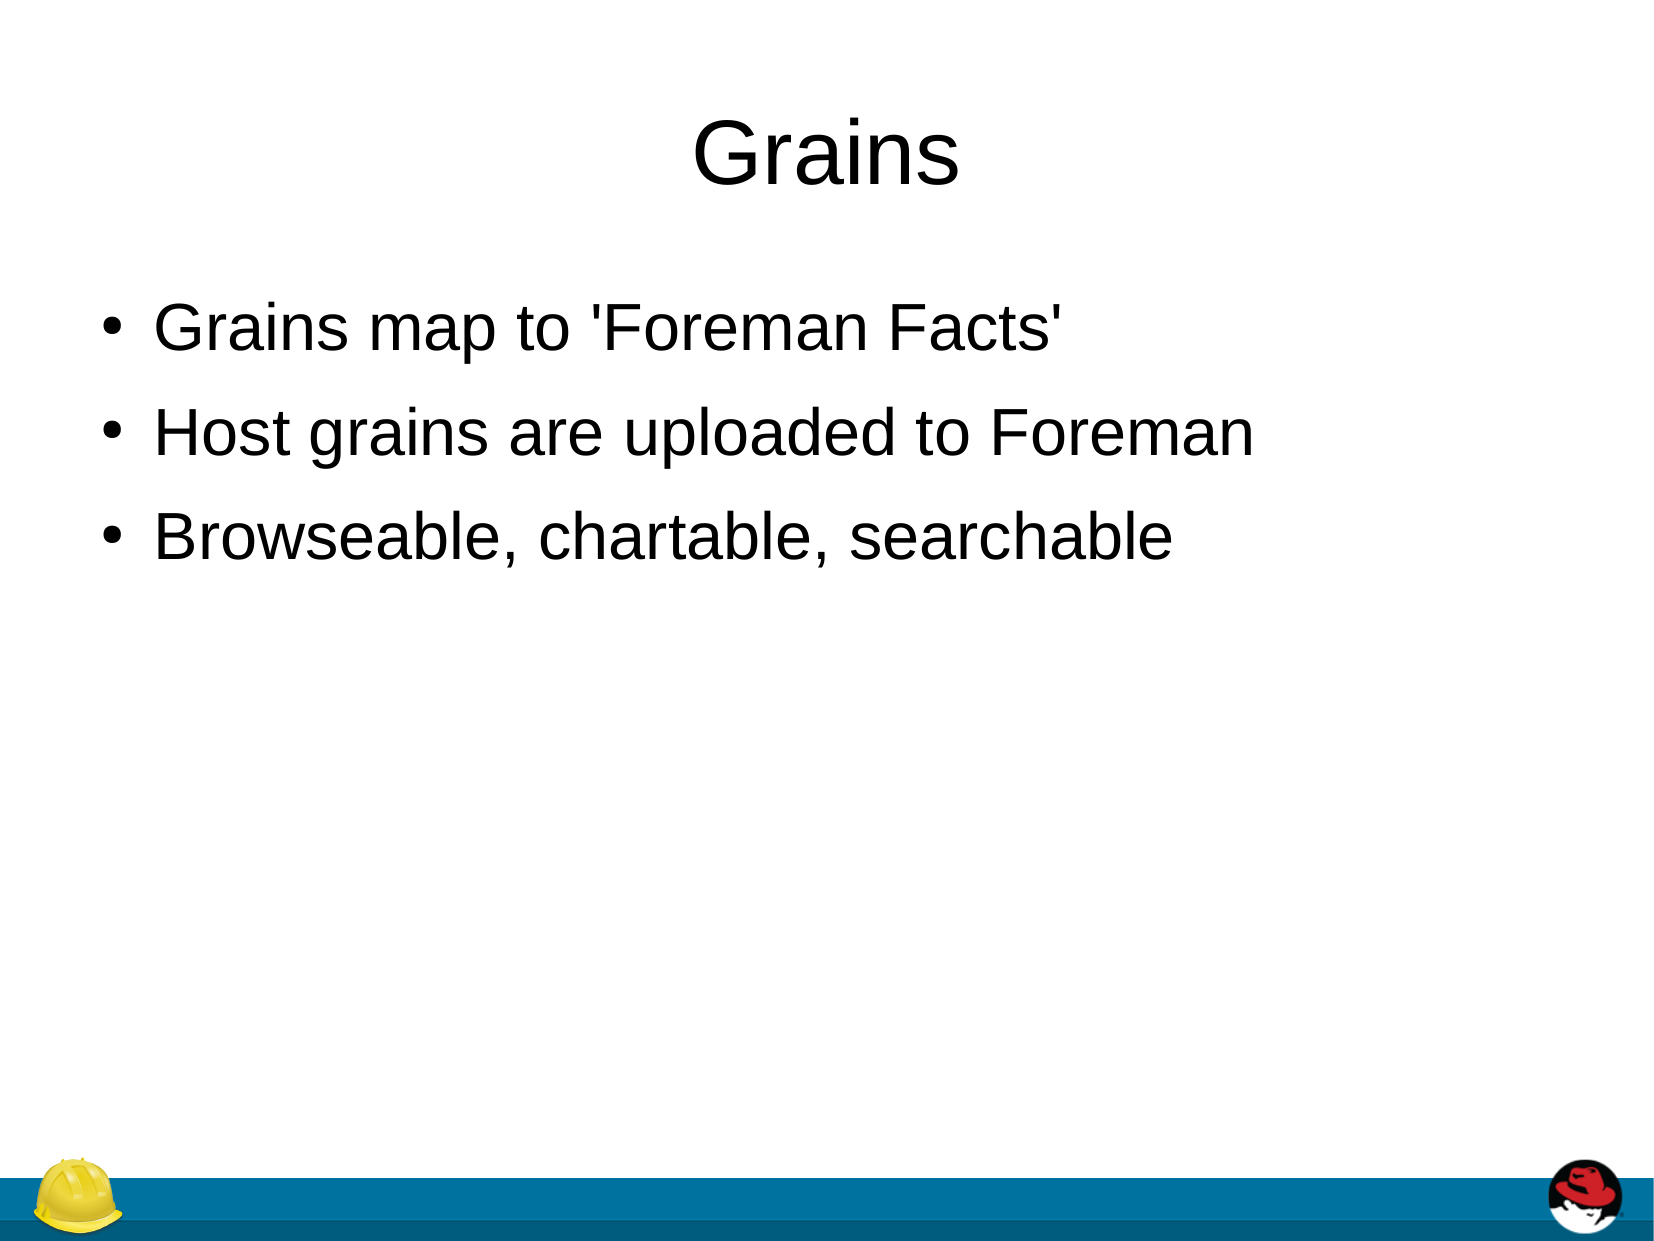

# Grains
Grains map to 'Foreman Facts'
Host grains are uploaded to Foreman
Browseable, chartable, searchable